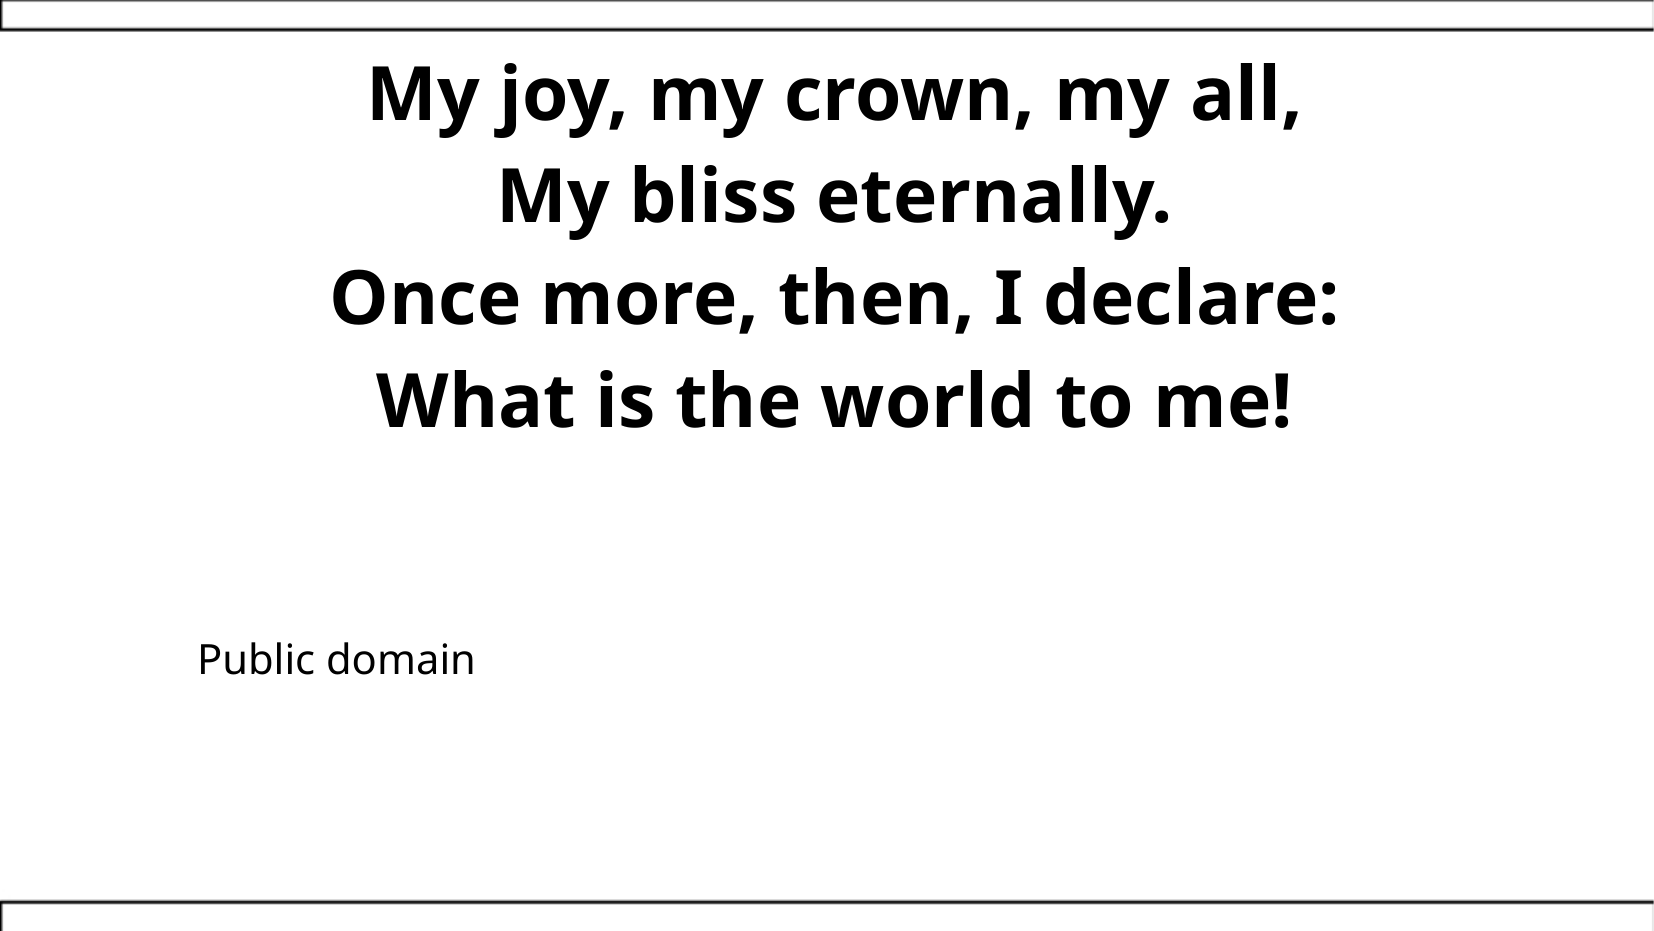

My joy, my crown, my all,
My bliss eternally.
Once more, then, I declare:
What is the world to me!
 Public domain